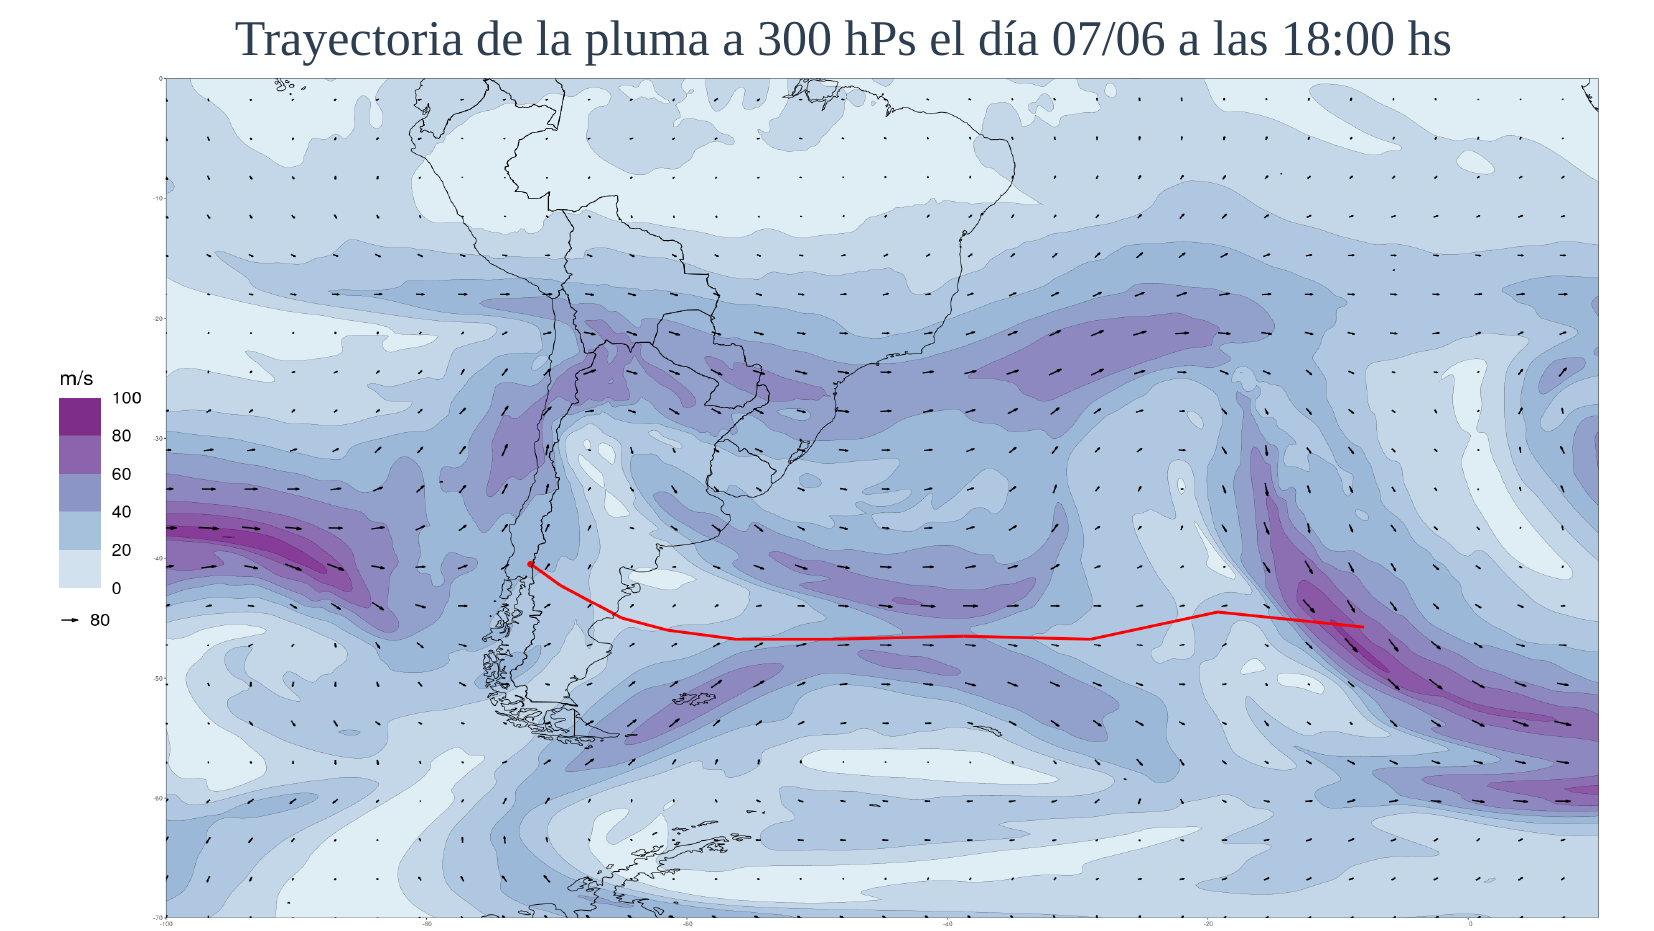

Trayectoria de la pluma a 300 hPs el día 07/06 a las 18:00 hs
27